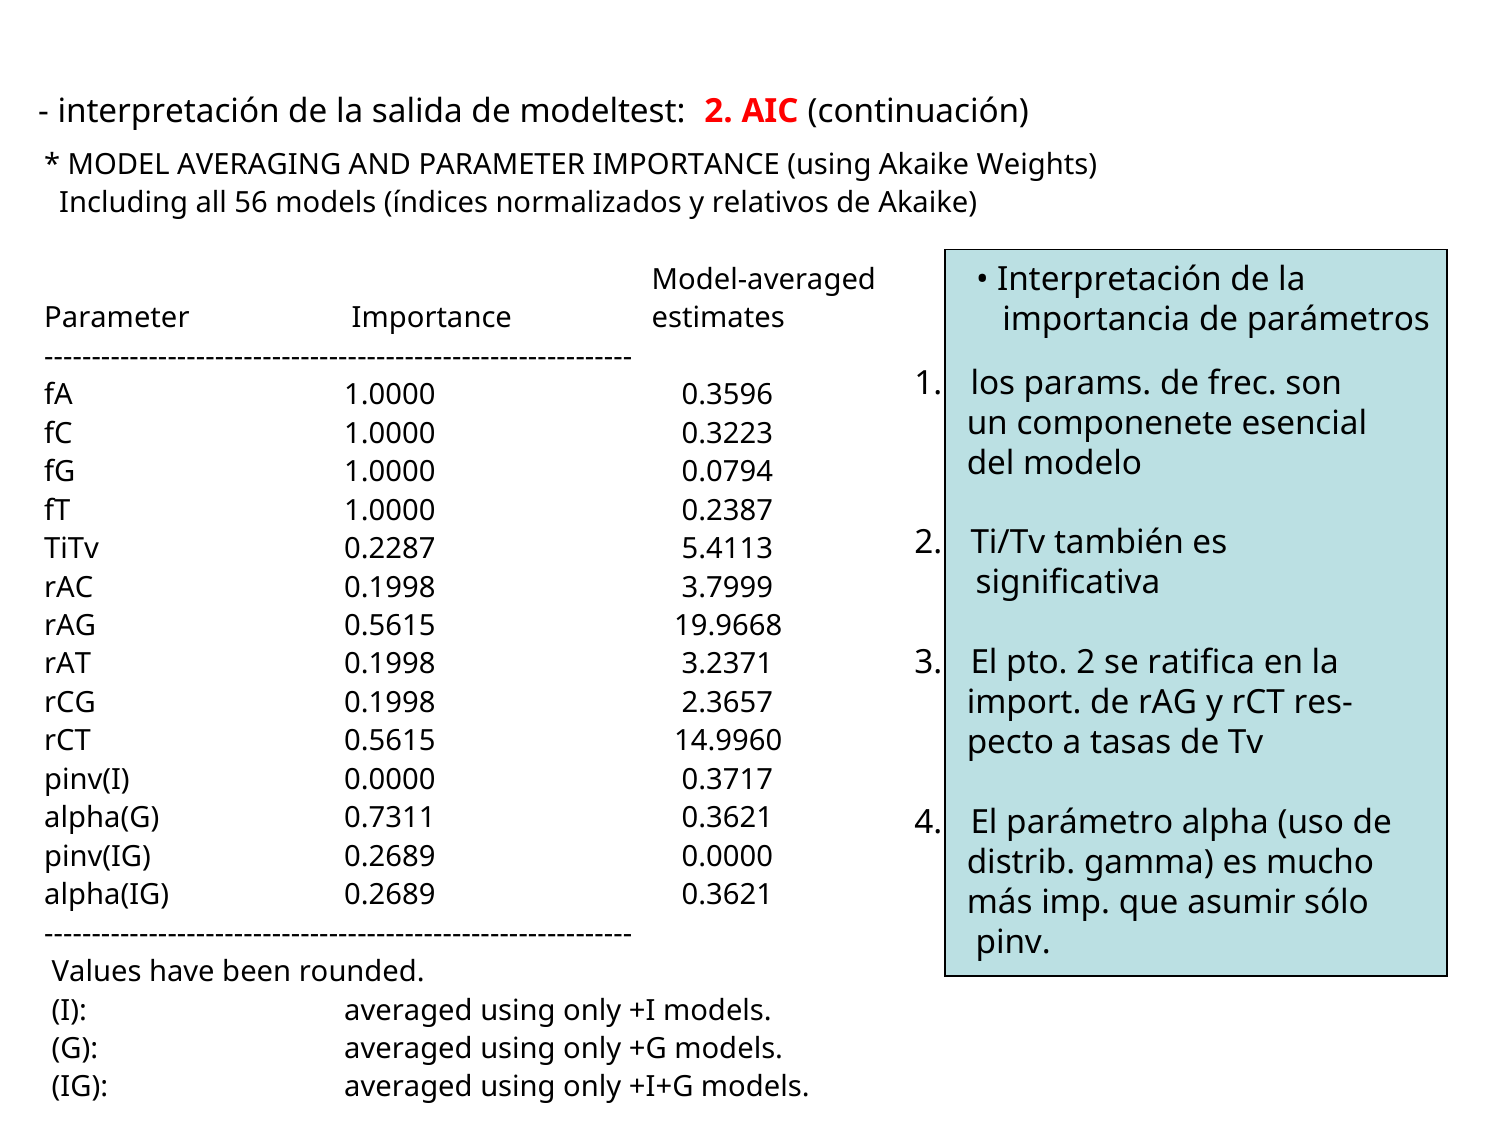

- interpretación de la salida de modeltest: 2. AIC (continuación)
* MODEL AVERAGING AND PARAMETER IMPORTANCE (using Akaike Weights)
 Including all 56 models (índices normalizados y relativos de Akaike)
				 Model-averaged
Parameter 	 Importance 	 estimates
--------------------------------------------------------------
fA		1.0000		 0.3596
fC		1.0000		 0.3223
fG		1.0000		 0.0794
fT		1.0000		 0.2387
TiTv		0.2287		 5.4113
rAC		0.1998		 3.7999
rAG		0.5615		 19.9668
rAT		0.1998		 3.2371
rCG		0.1998		 2.3657
rCT		0.5615		 14.9960
pinv(I)		0.0000		 0.3717
alpha(G)		0.7311		 0.3621
pinv(IG)		0.2689		 0.0000
alpha(IG)		0.2689		 0.3621
--------------------------------------------------------------
 Values have been rounded.
 (I):		averaged using only +I models.
 (G):		averaged using only +G models.
 (IG):		averaged using only +I+G models.
 Interpretación de la
 importancia de parámetros
los params. de frec. son
 un componenete esencial
 del modelo
Ti/Tv también es
 significativa
El pto. 2 se ratifica en la
 import. de rAG y rCT res-
 pecto a tasas de Tv
El parámetro alpha (uso de
 distrib. gamma) es mucho
 más imp. que asumir sólo
 pinv.